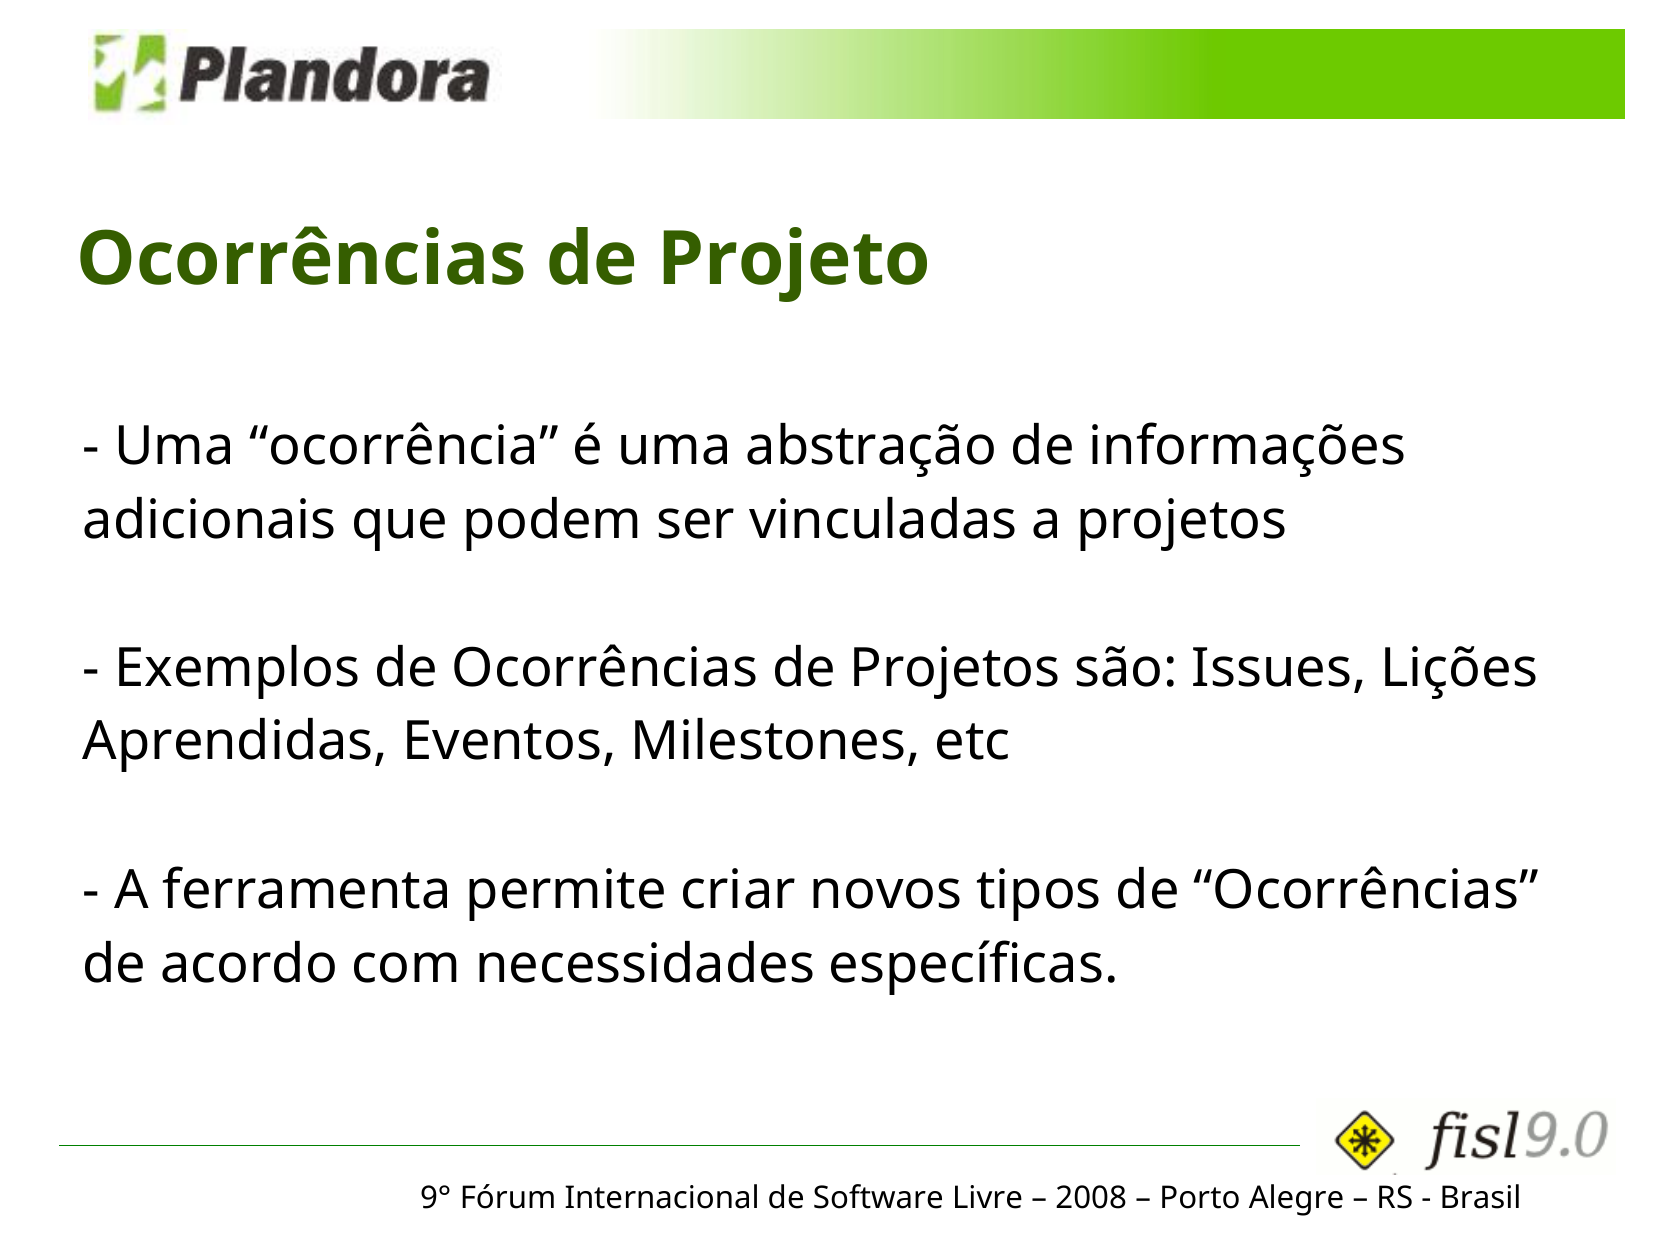

# Ocorrências de Projeto
- Uma “ocorrência” é uma abstração de informações adicionais que podem ser vinculadas a projetos
- Exemplos de Ocorrências de Projetos são: Issues, Lições Aprendidas, Eventos, Milestones, etc
- A ferramenta permite criar novos tipos de “Ocorrências” de acordo com necessidades específicas.